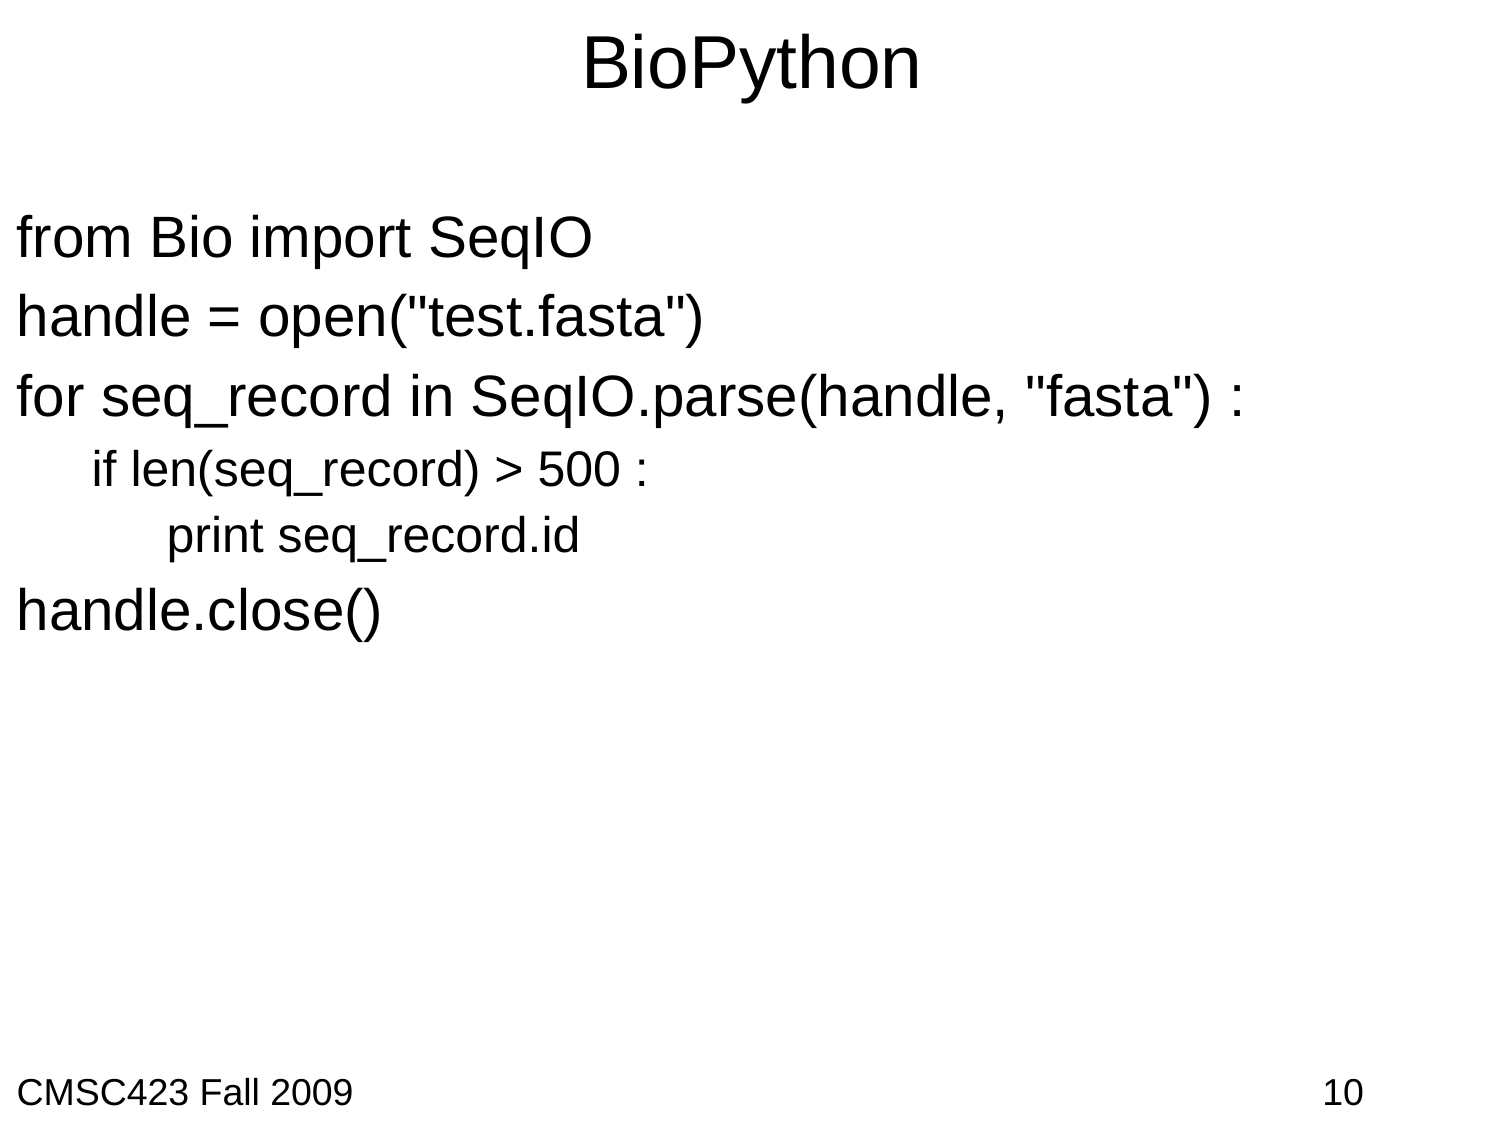

# BioPython
from Bio import SeqIO
handle = open("test.fasta")
for seq_record in SeqIO.parse(handle, "fasta") :
if len(seq_record) > 500 :
print seq_record.id
handle.close()
CMSC423 Fall 2009
10